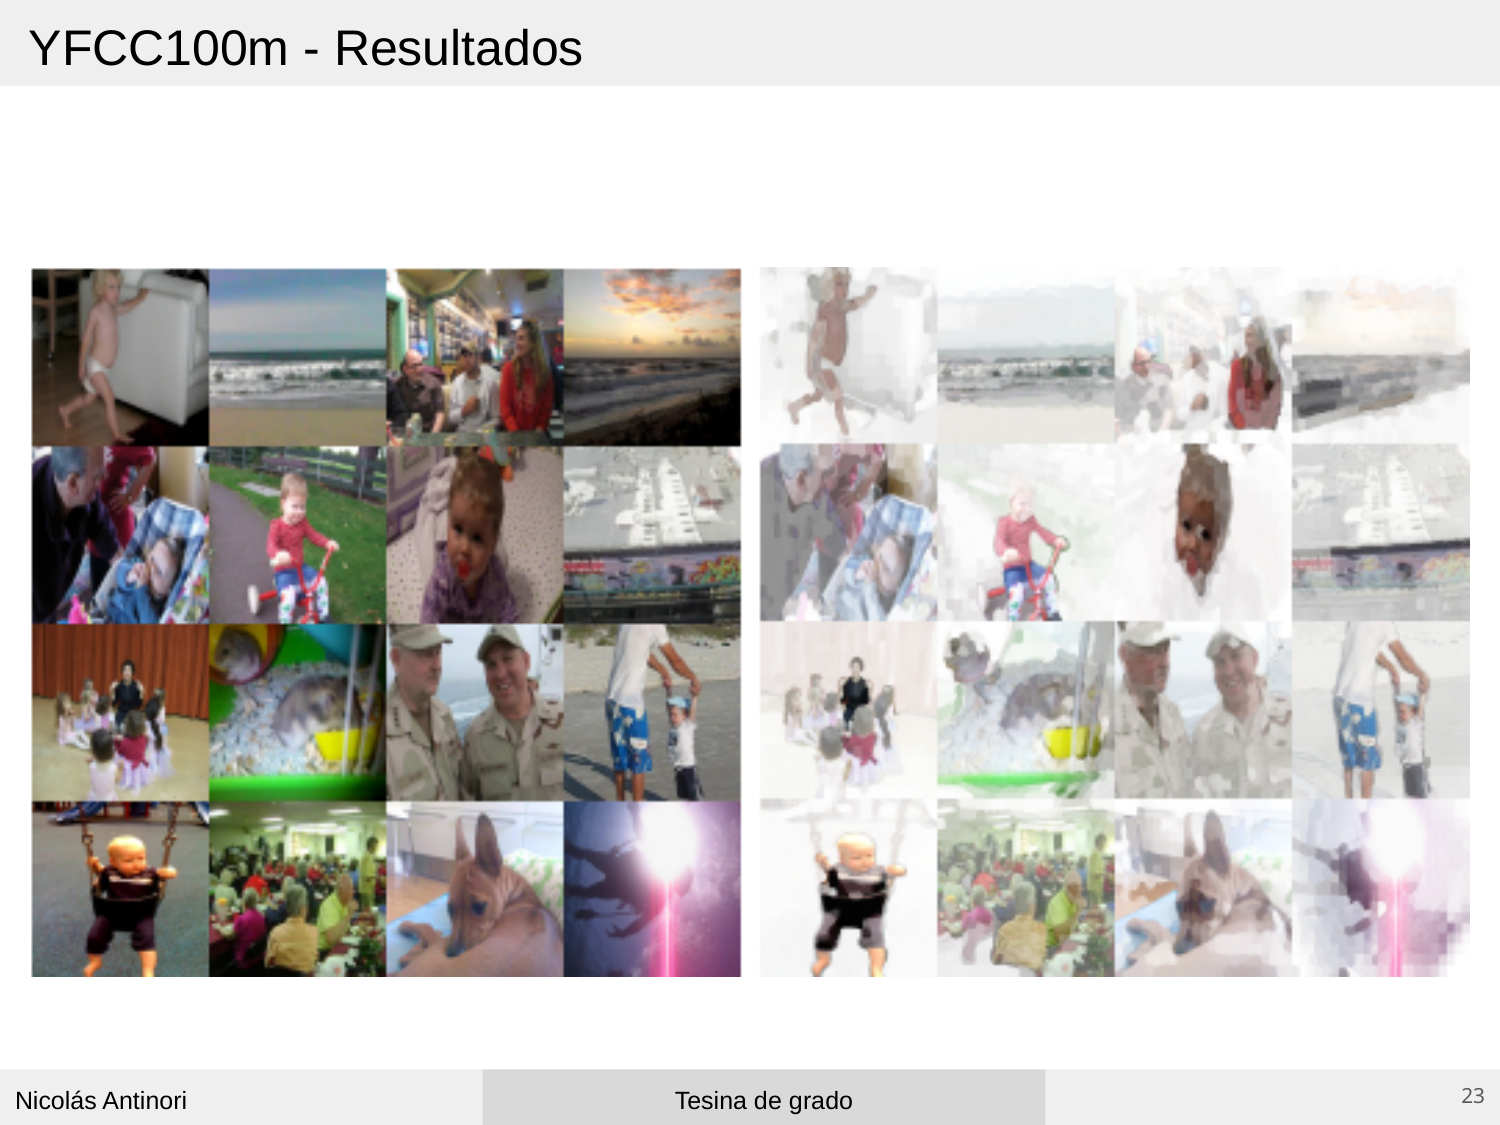

YFCC100m - Resultados
Nicolás Antinori
Tesina de grado